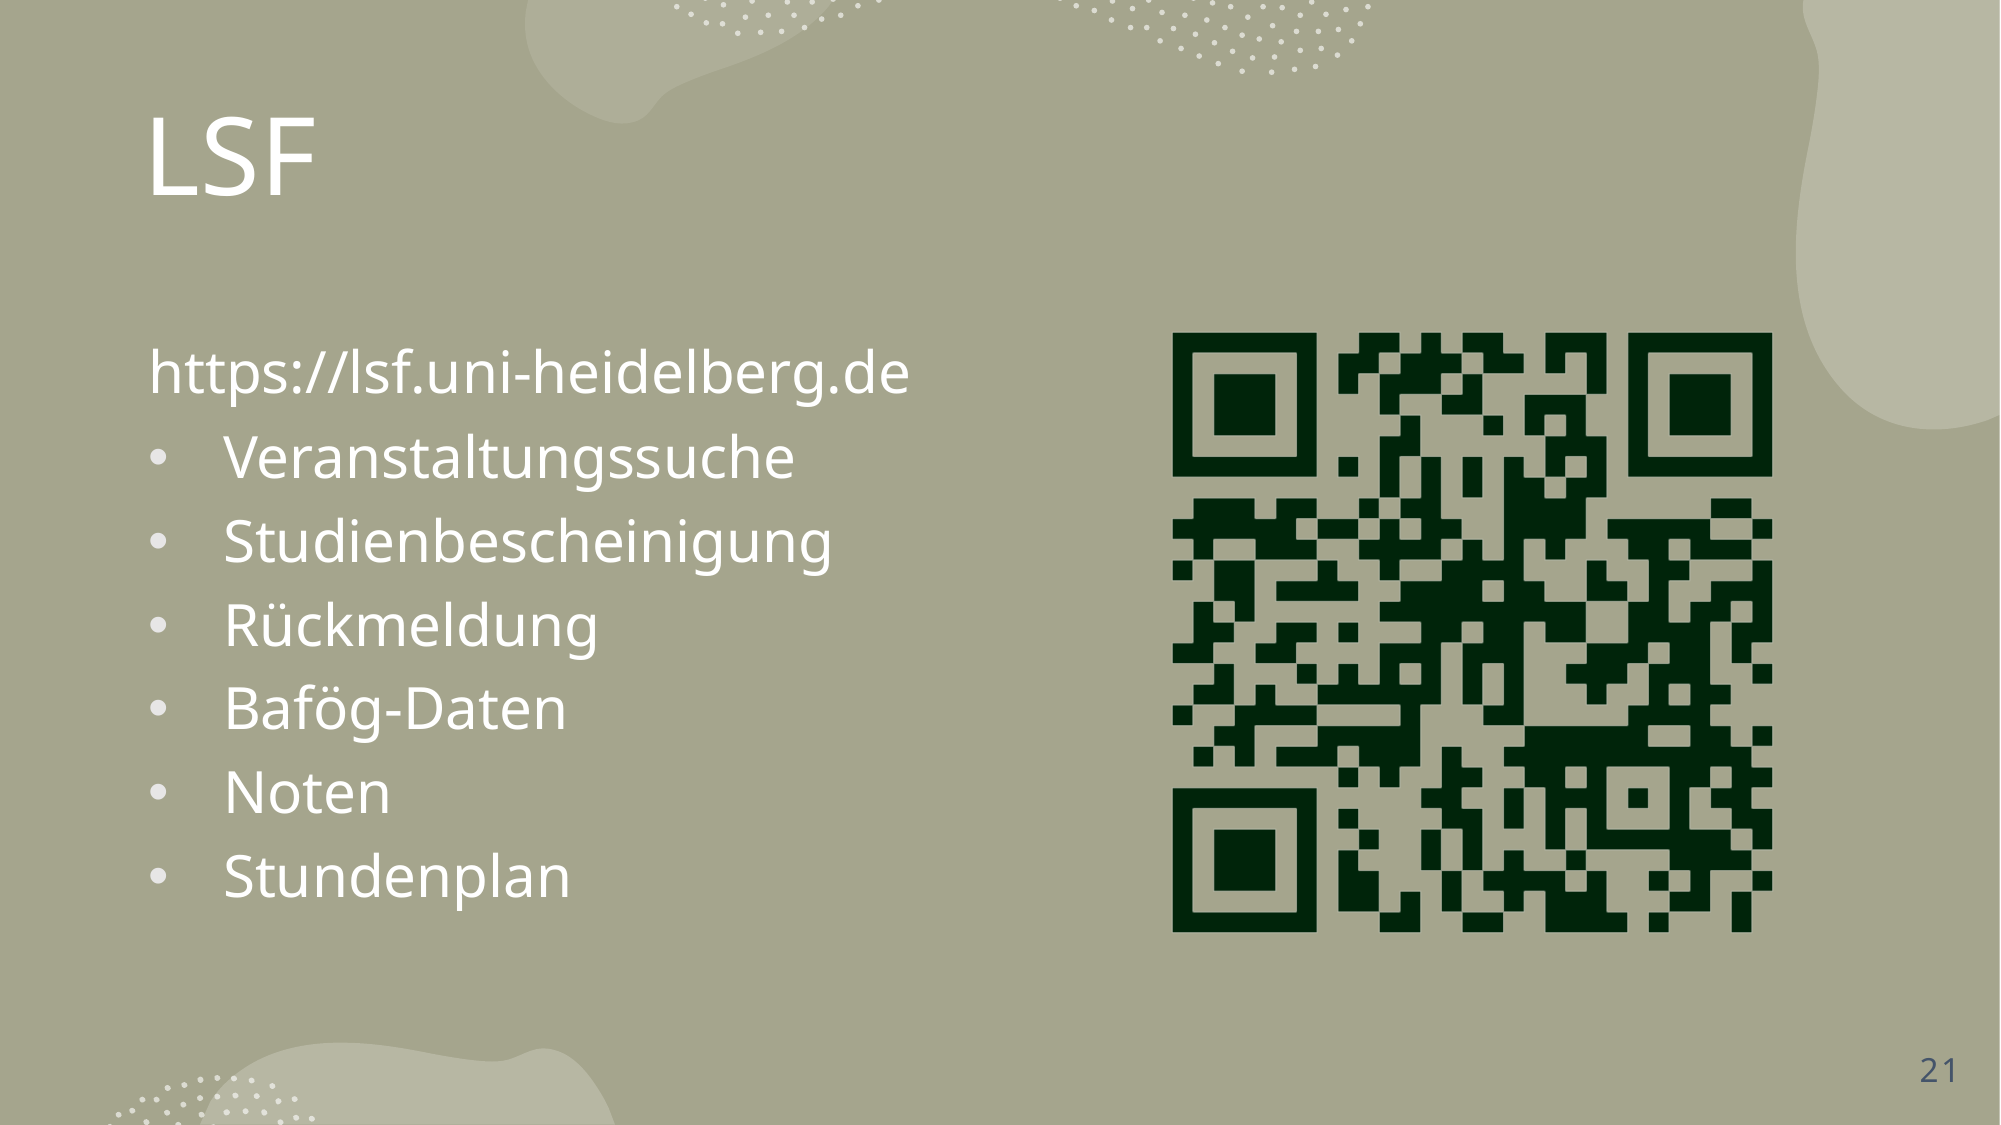

# LSF
https://lsf.uni-heidelberg.de
Veranstaltungssuche
Studienbescheinigung
Rückmeldung
Bafög-Daten
Noten
Stundenplan